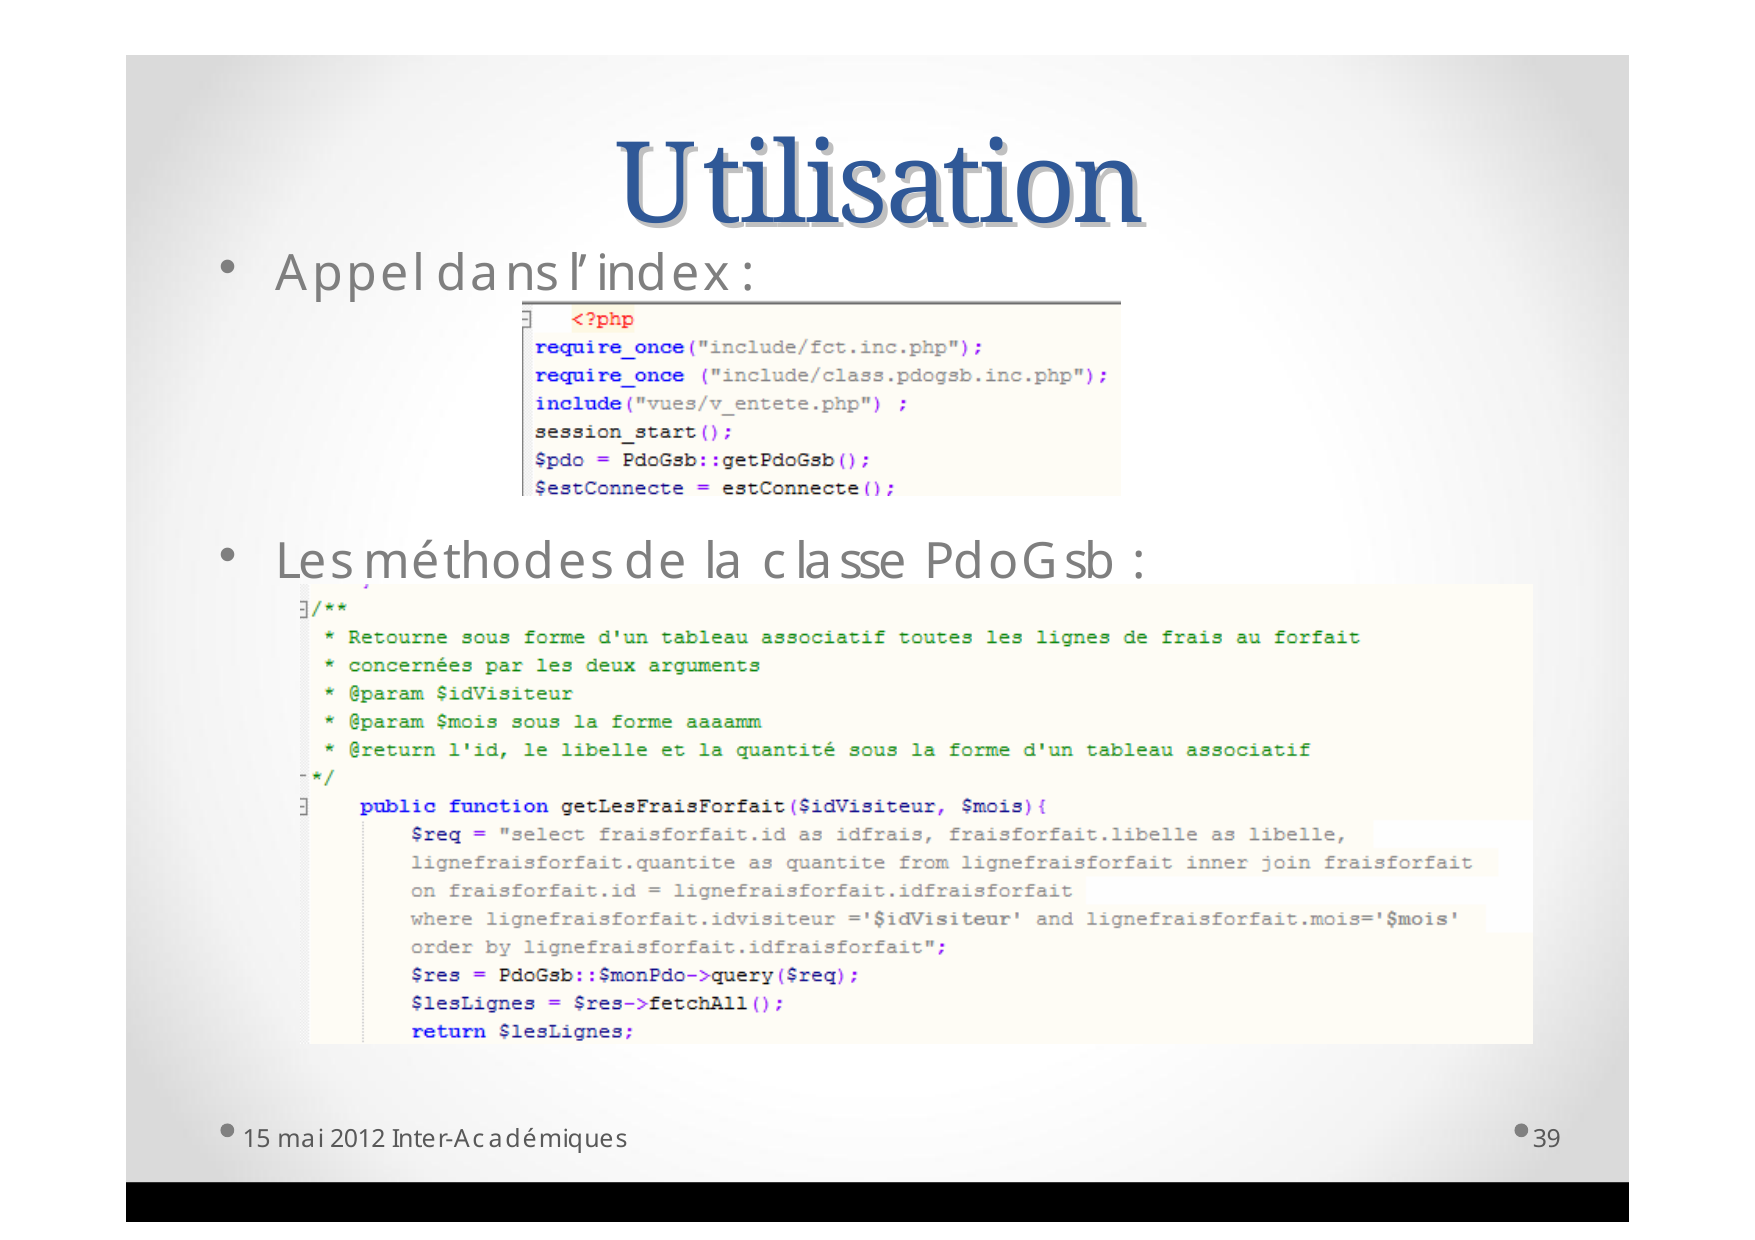

U
t
i
l
i
s
a
t
i
o
n
U
t
i
l
i
s
a
t
i
o
n
A
p
p
e
l
d
a
n
s
l
’
i
n
d
e
x
:
•
L
e
s
m
é
t
h
o
d
e
s
d
e
l
a
c
l
a
s
s
e
P
d
o
G
s
b
:
•
1
5
m
a
i
2
0
1
2
I
n
t
e
r
-
A
c
a
d
é
m
i
q
u
e
s
3
9